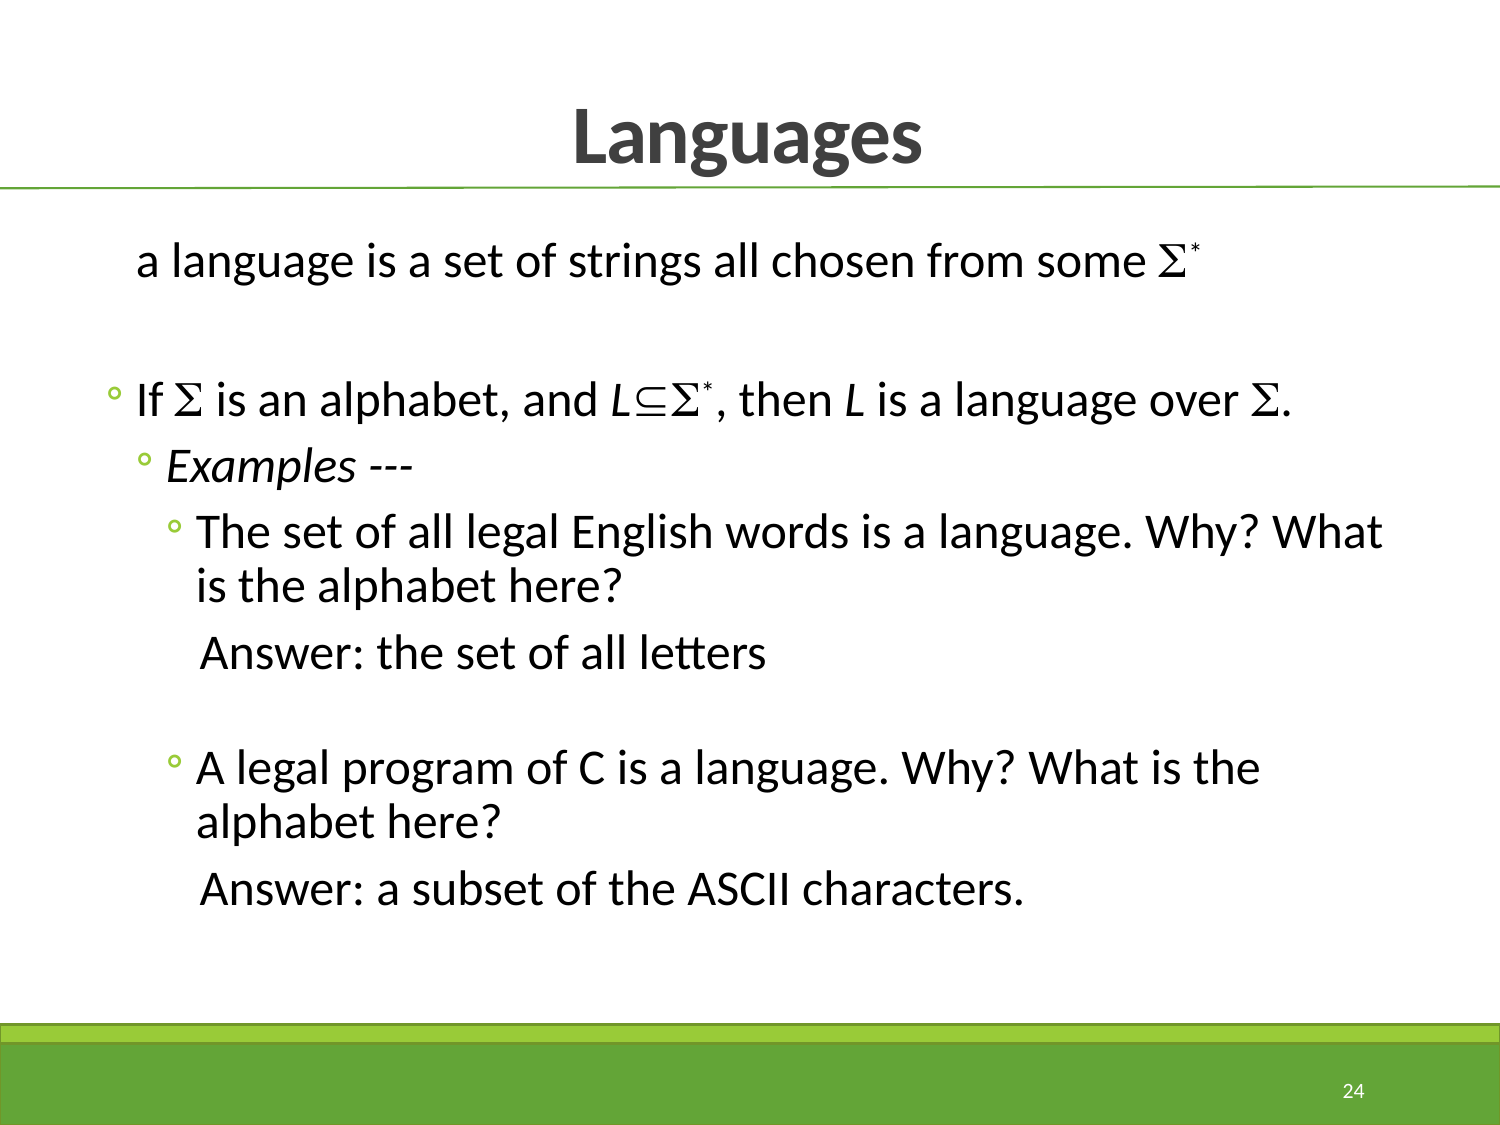

# Languages
a language is a set of strings all chosen from some S*
If S is an alphabet, and LS*, then L is a language over S.
Examples ---
The set of all legal English words is a language. Why? What is the alphabet here?
 Answer: the set of all letters
A legal program of C is a language. Why? What is the alphabet here?
 Answer: a subset of the ASCII characters.
24